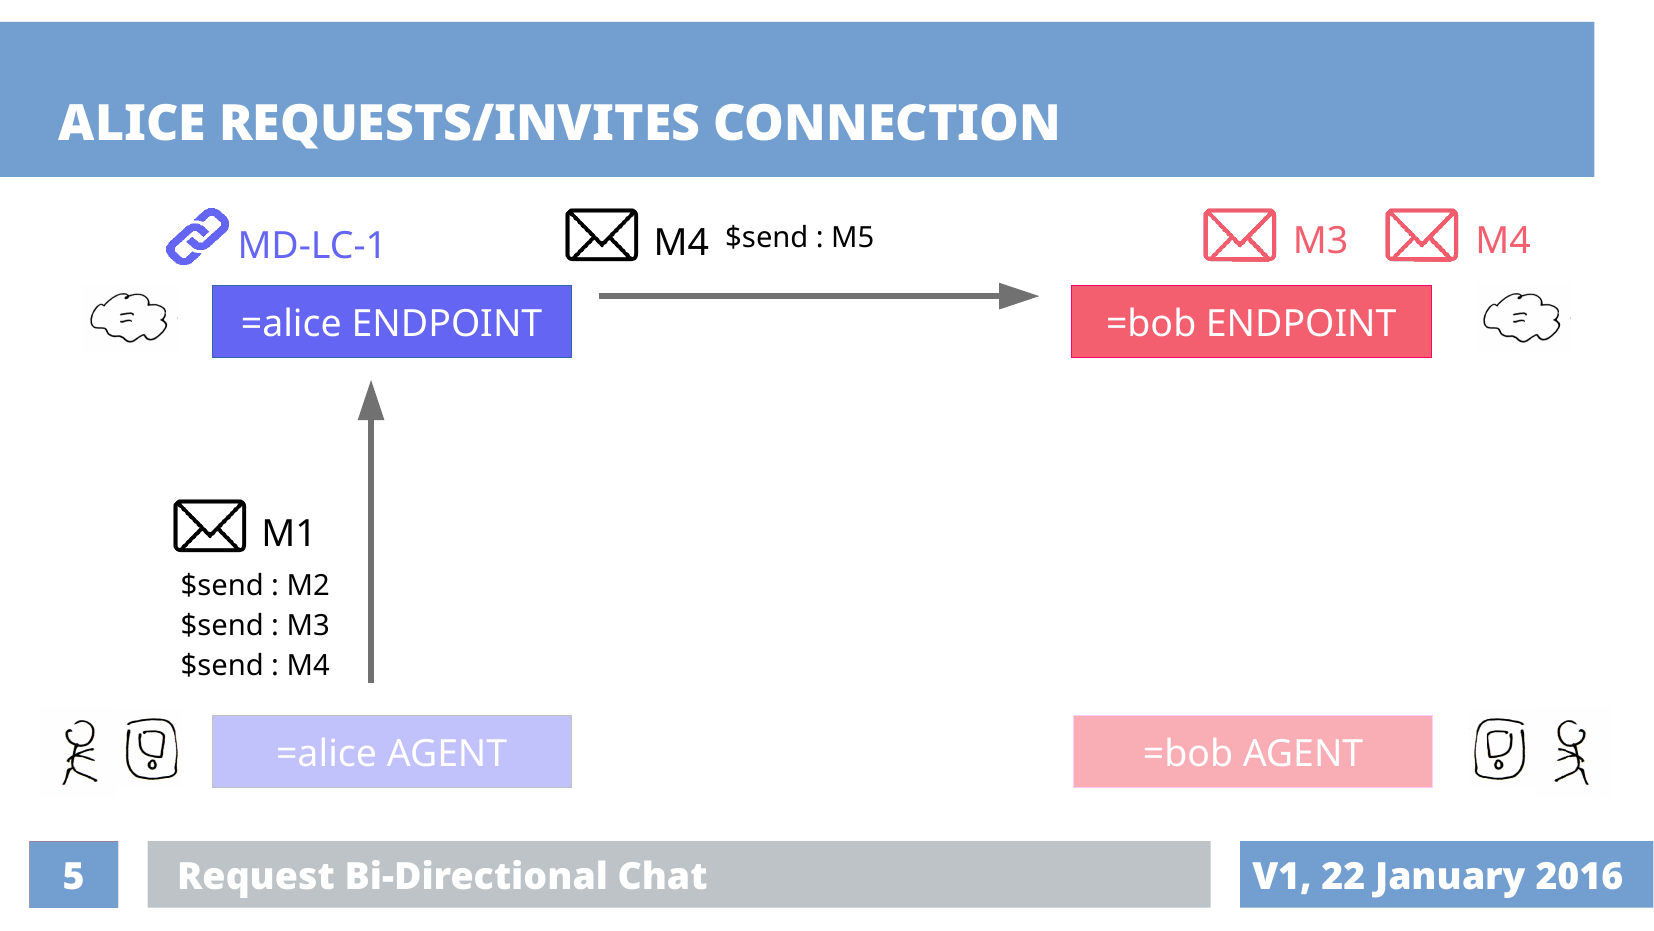

# ALICE REQUESTS/INVITES CONNECTION
$send : M5
M4
M3
M4
MD-LC-1
=alice ENDPOINT
=bob ENDPOINT
M1
$send : M2
$send : M3
$send : M4
=alice AGENT
=bob AGENT
5
Request Bi-Directional Chat
V1, 22 January 2016